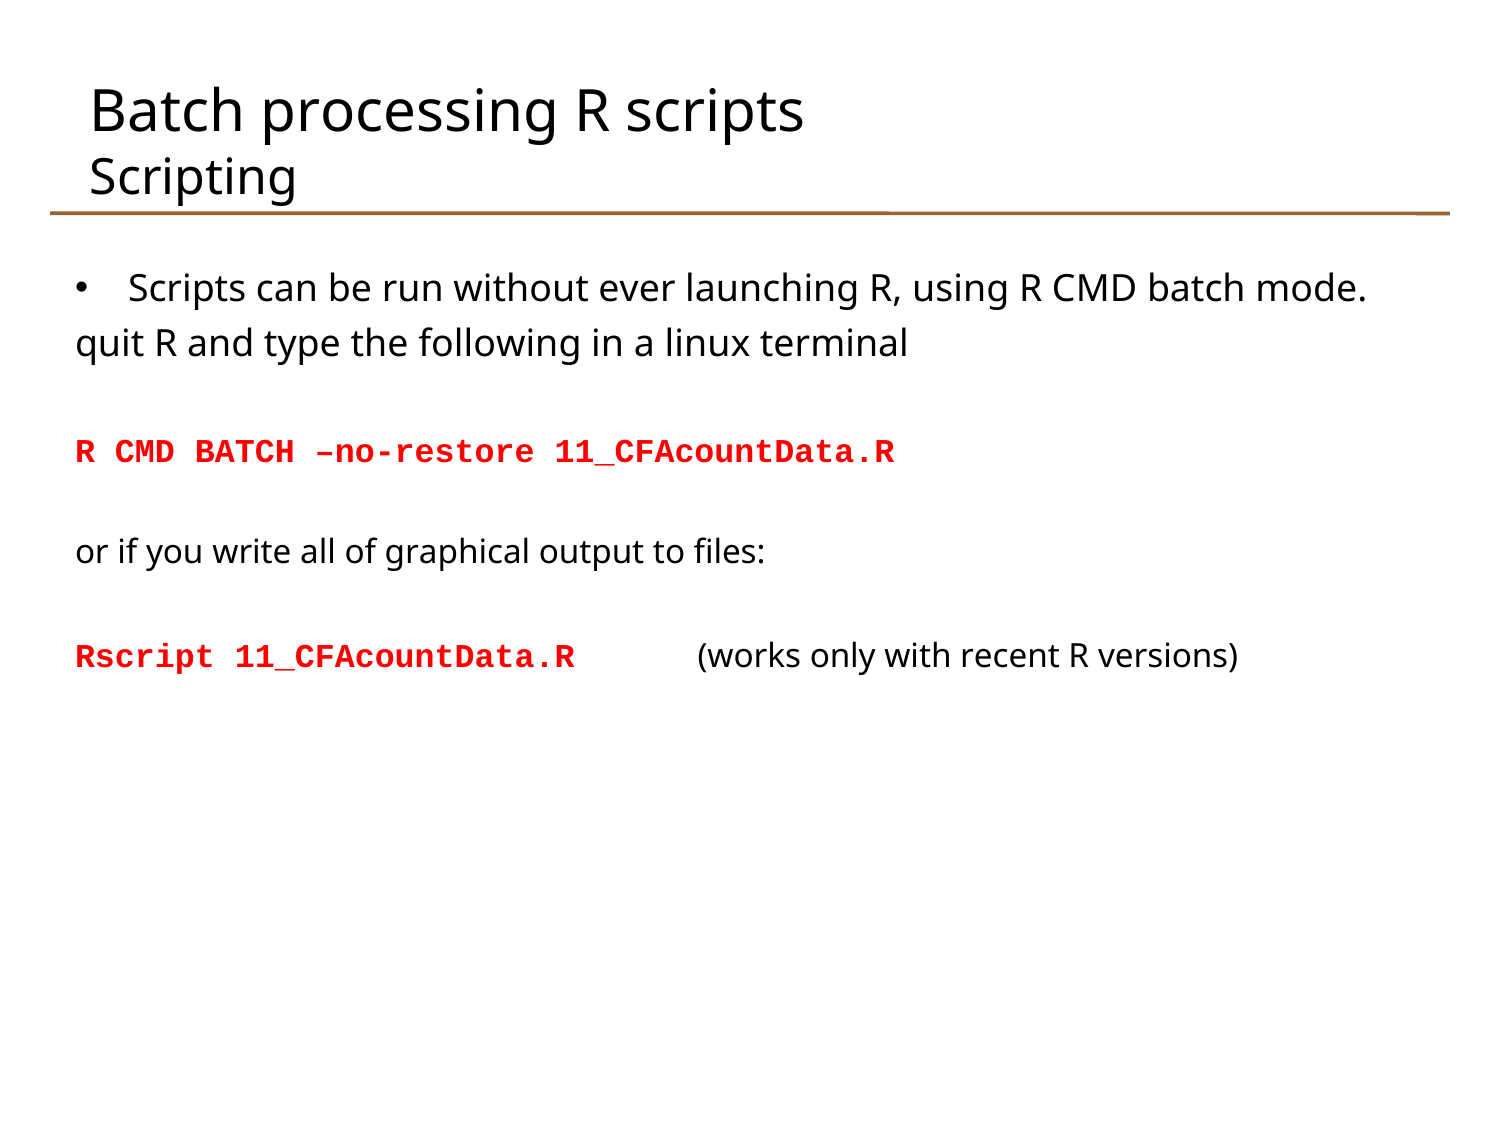

Batch processing R scripts
Scripting
Scripts can be run without ever launching R, using R CMD batch mode.
quit R and type the following in a linux terminal
R CMD BATCH –no-restore 11_CFAcountData.R
or if you write all of graphical output to files:
Rscript 11_CFAcountData.R (works only with recent R versions)